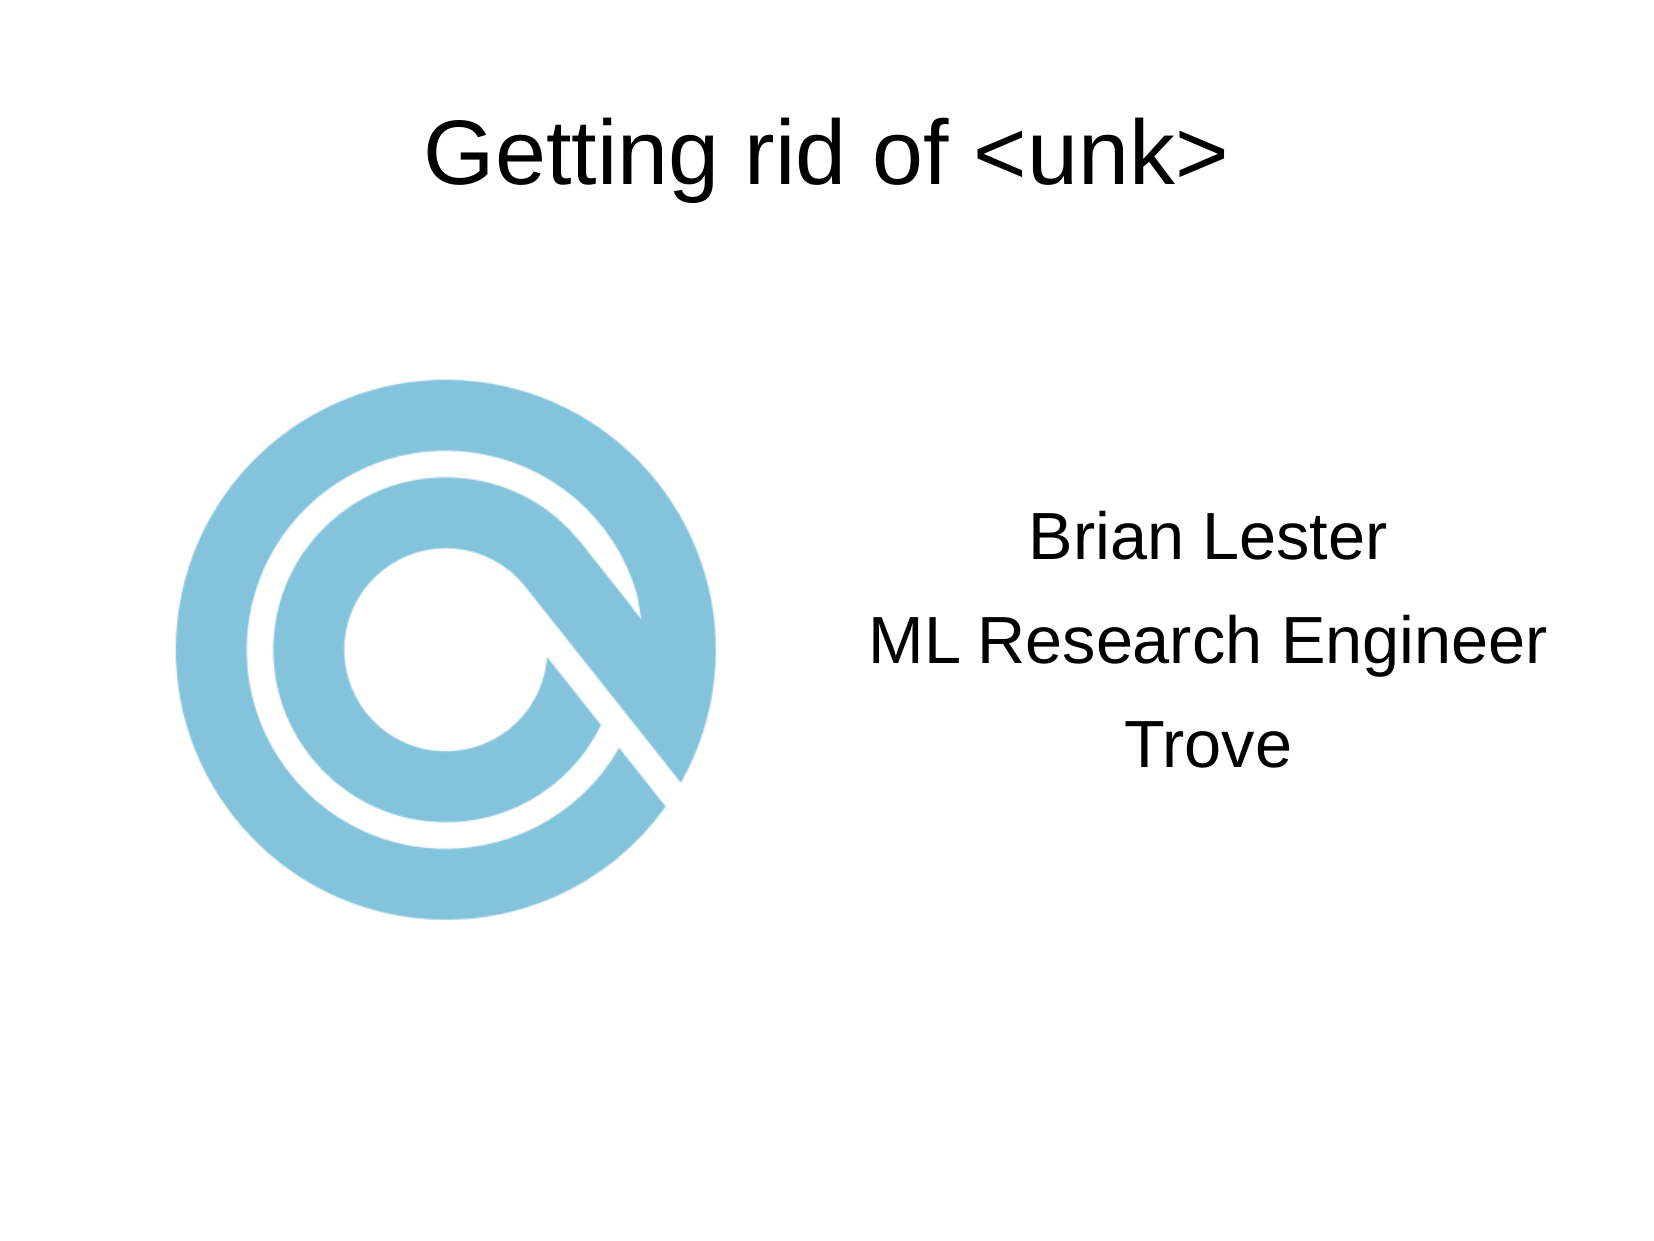

# Getting rid of <unk>
Brian Lester
ML Research Engineer
Trove